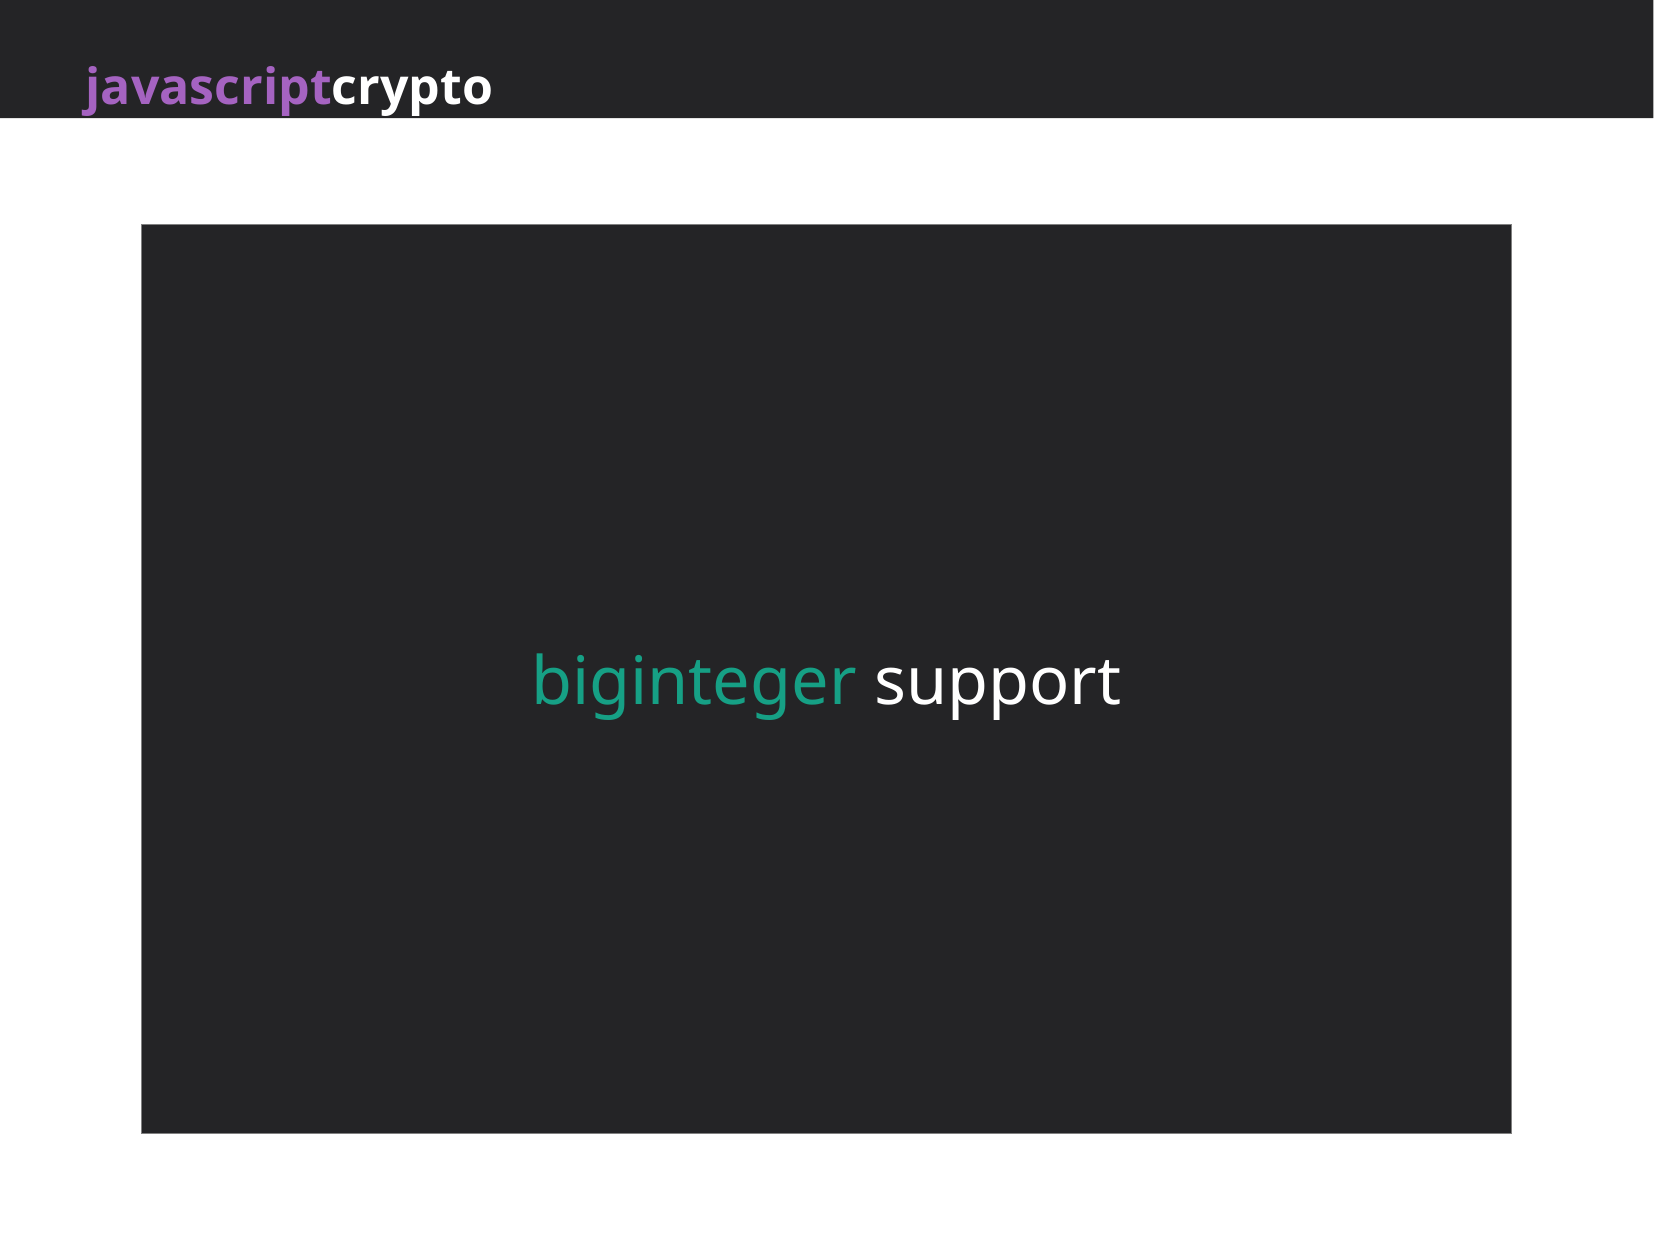

javascriptcrypto
biginteger support
big integer support
bit-fiddling deluxe
asm.js